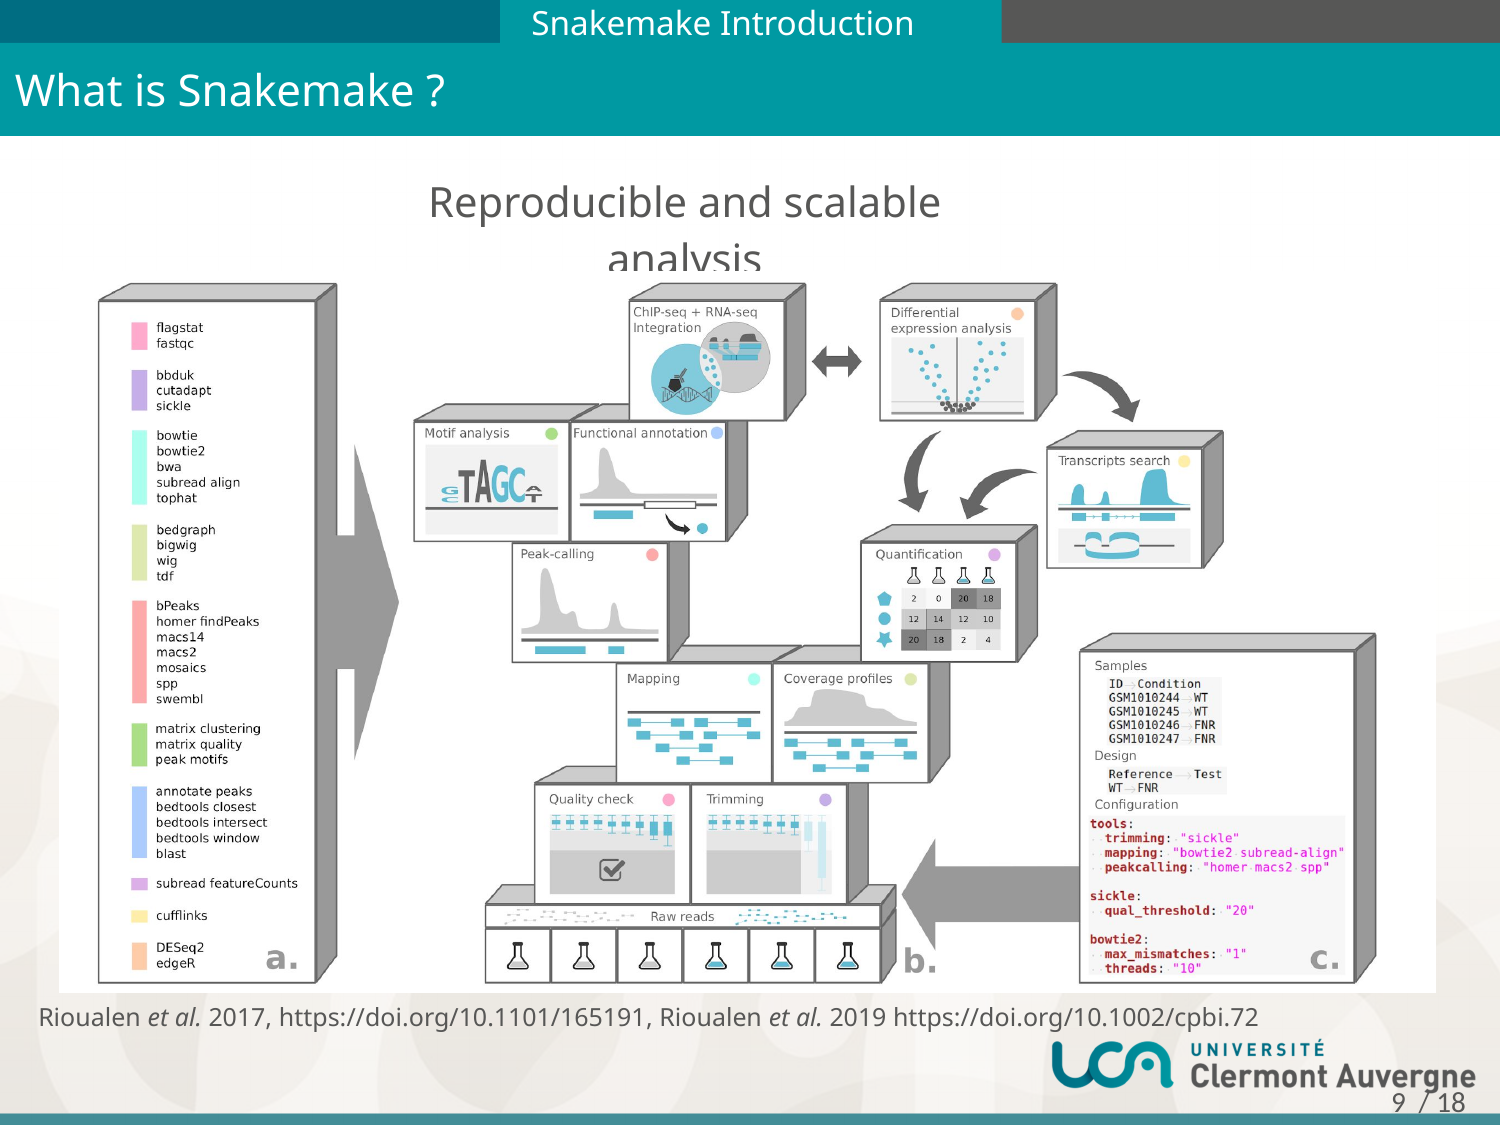

Snakemake Introduction
What is Snakemake ?
Reproducible and scalable analysis
Rioualen et al. 2017, https://doi.org/10.1101/165191, Rioualen et al. 2019 https://doi.org/10.1002/cpbi.72
9